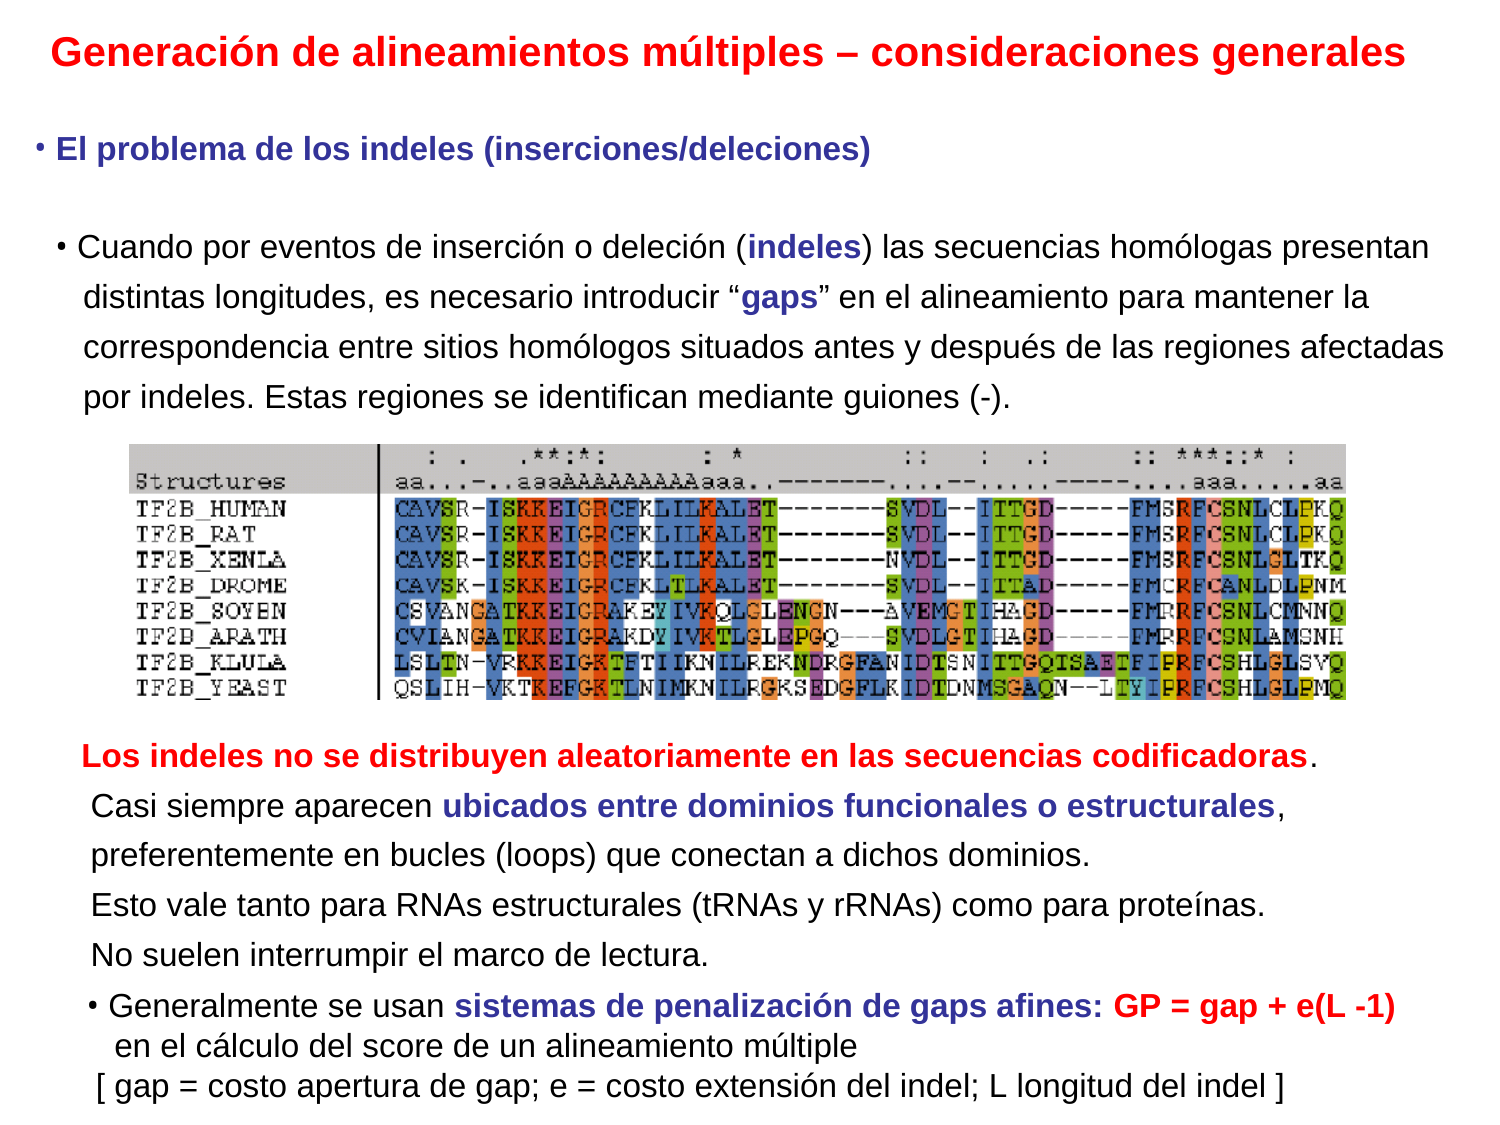

Generación de alineamientos múltiples – consideraciones generales
 El problema de los indeles (inserciones/deleciones)
 Cuando por eventos de inserción o deleción (indeles) las secuencias homólogas presentan
 distintas longitudes, es necesario introducir “gaps” en el alineamiento para mantener la
 correspondencia entre sitios homólogos situados antes y después de las regiones afectadas
 por indeles. Estas regiones se identifican mediante guiones (-).
 Los indeles no se distribuyen aleatoriamente en las secuencias codificadoras.
 Casi siempre aparecen ubicados entre dominios funcionales o estructurales,
 preferentemente en bucles (loops) que conectan a dichos dominios.
 Esto vale tanto para RNAs estructurales (tRNAs y rRNAs) como para proteínas.
 No suelen interrumpir el marco de lectura.
 Generalmente se usan sistemas de penalización de gaps afines: GP = gap + e(L -1)
 en el cálculo del score de un alineamiento múltiple
 [ gap = costo apertura de gap; e = costo extensión del indel; L longitud del indel ]